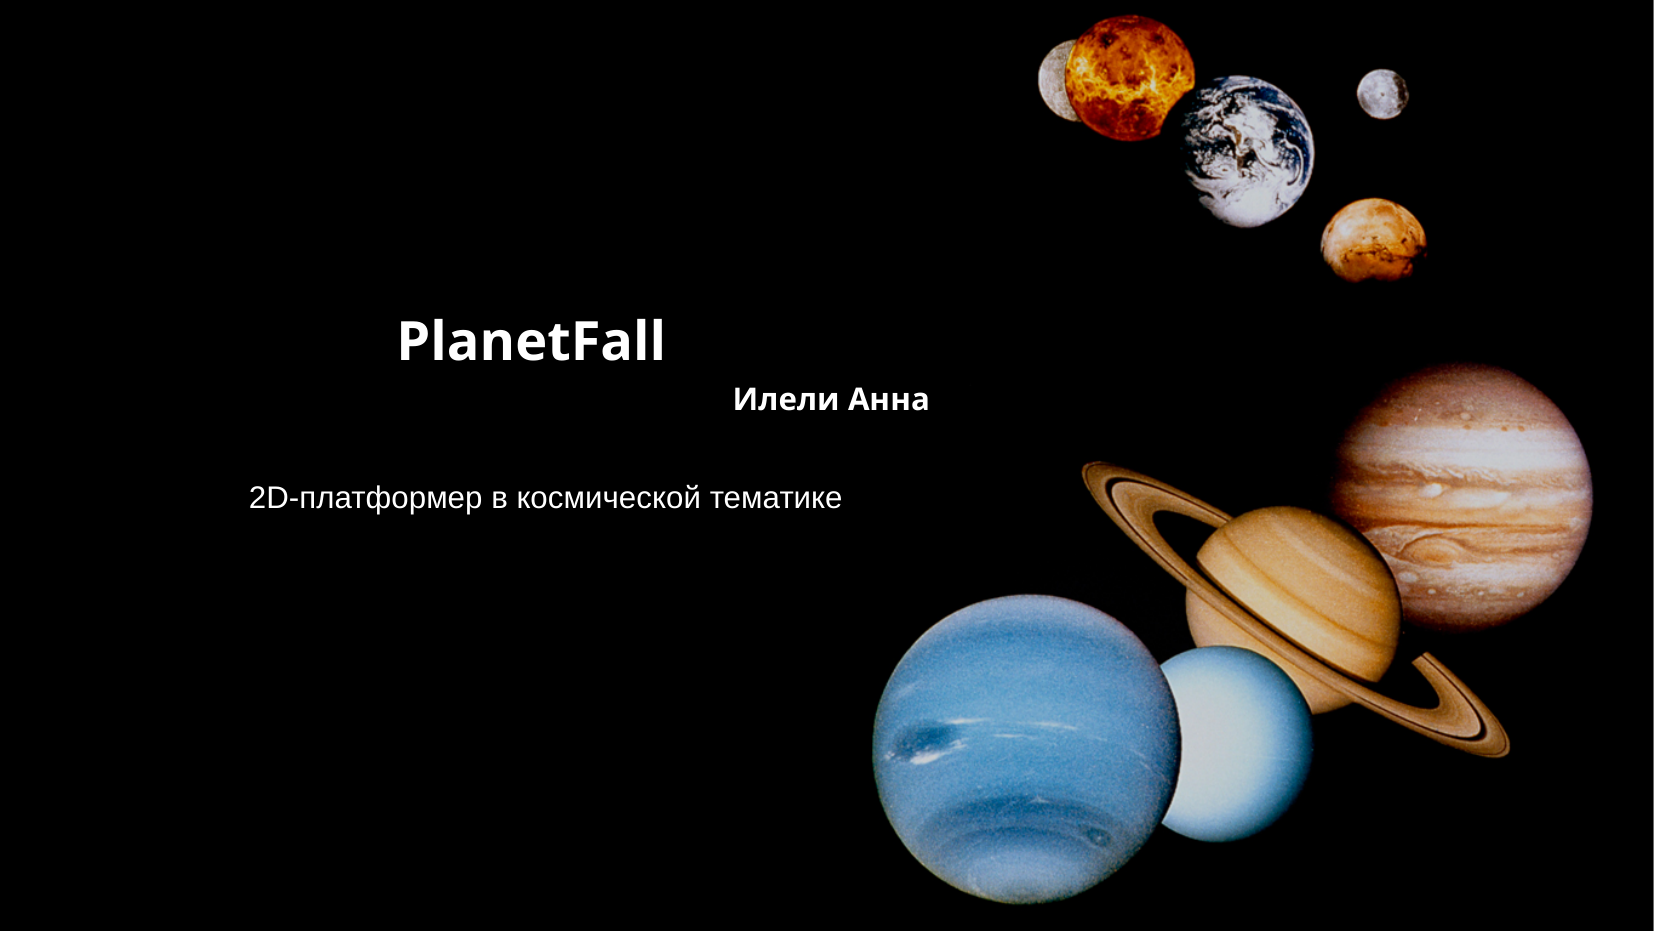

#
PlanetFall
Илели Анна
2D-платформер в космической тематике